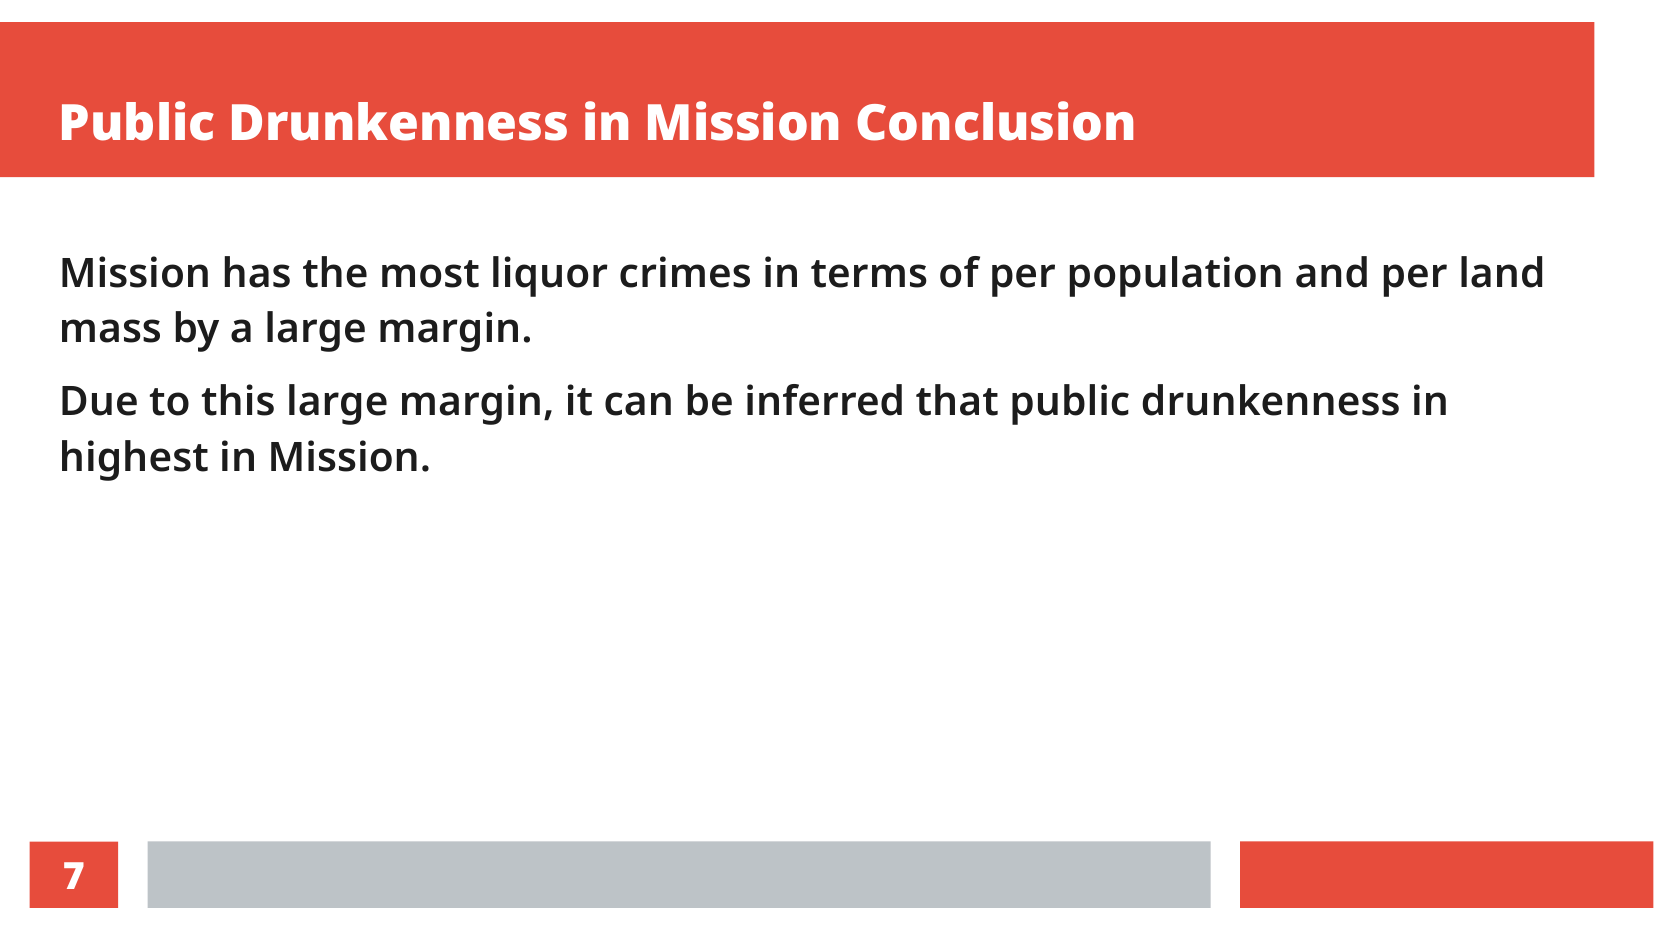

# Public Drunkenness in Mission Conclusion
Mission has the most liquor crimes in terms of per population and per land mass by a large margin.
Due to this large margin, it can be inferred that public drunkenness in highest in Mission.
7